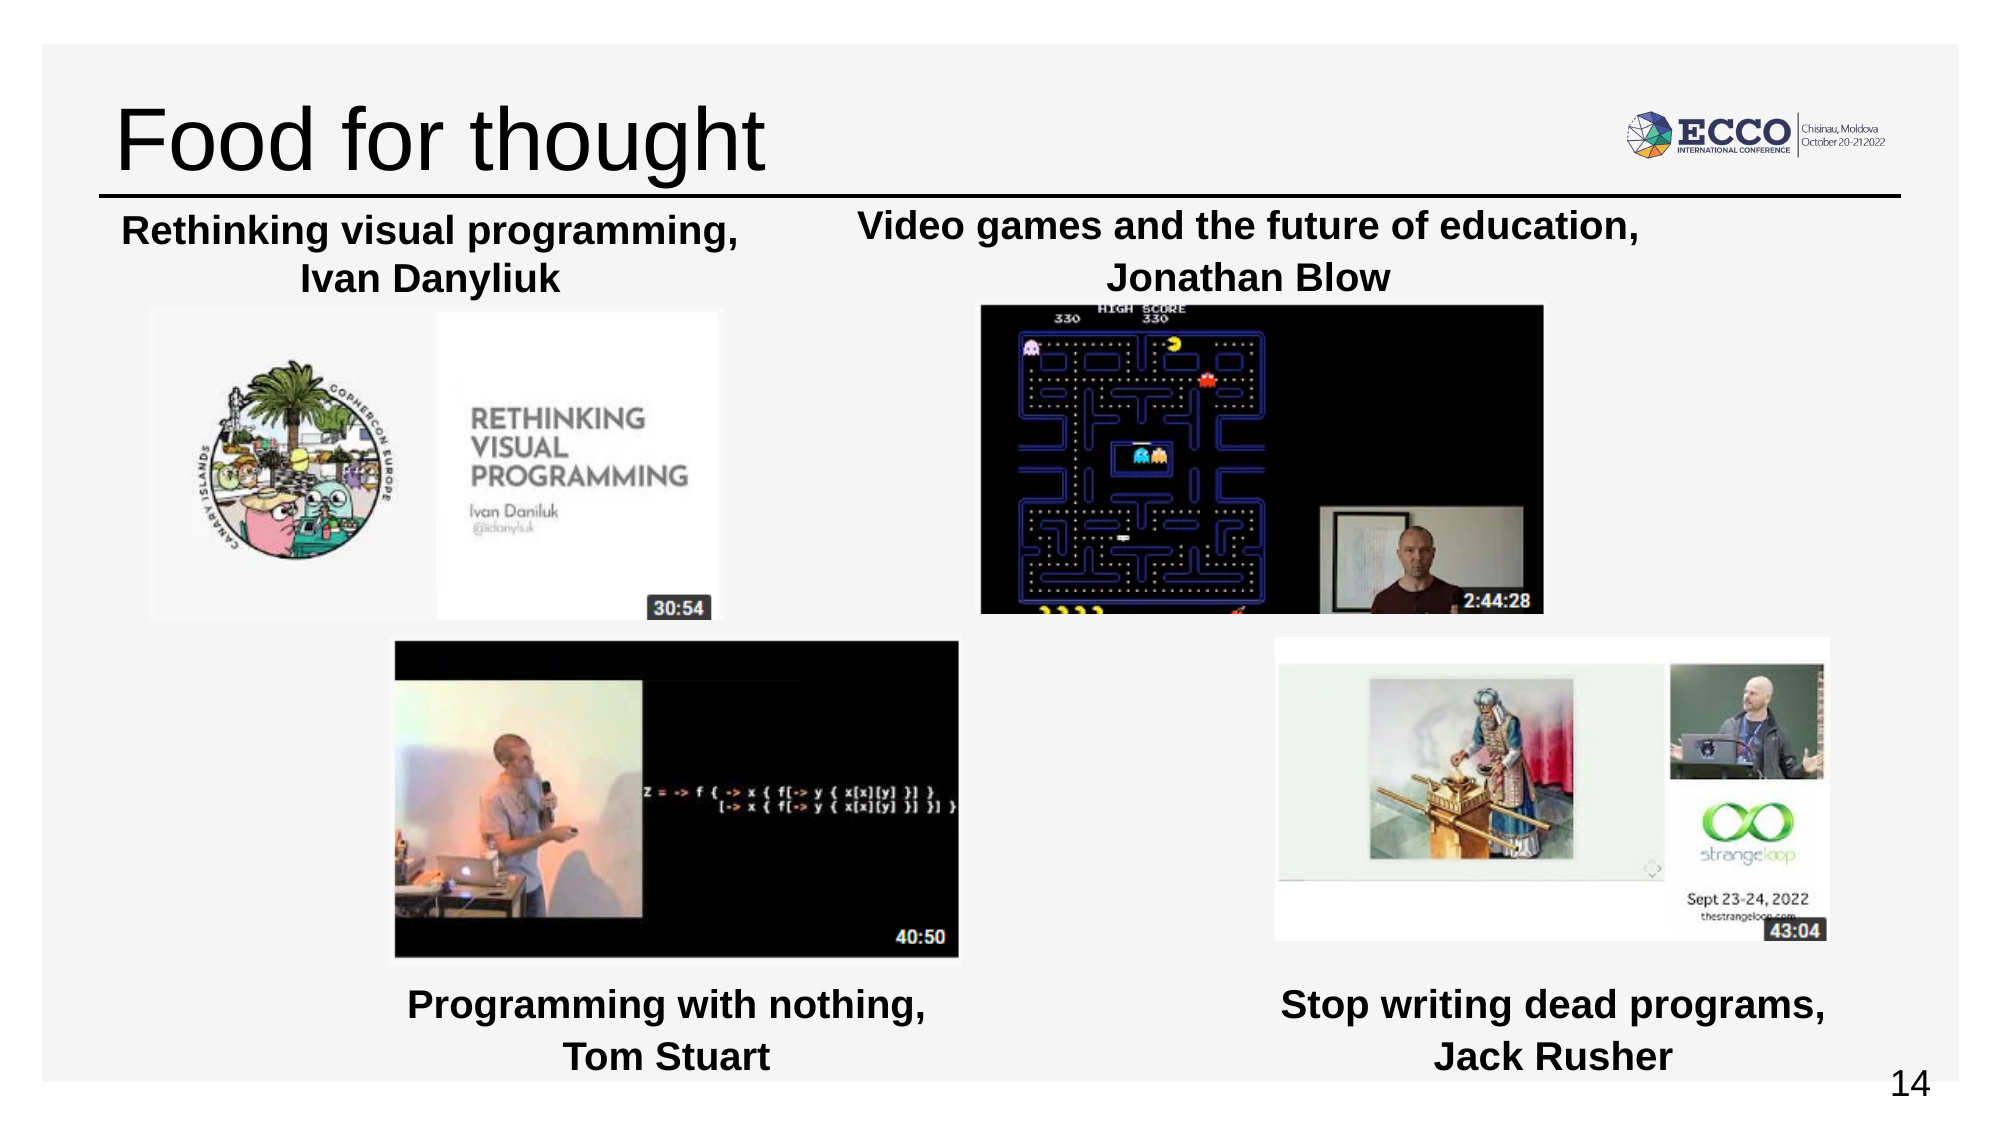

# Food for thought
Rethinking visual programming, Ivan Danyliuk
Video games and the future of education,
Jonathan Blow
Programming with nothing,
Tom Stuart
Stop writing dead programs,
Jack Rusher